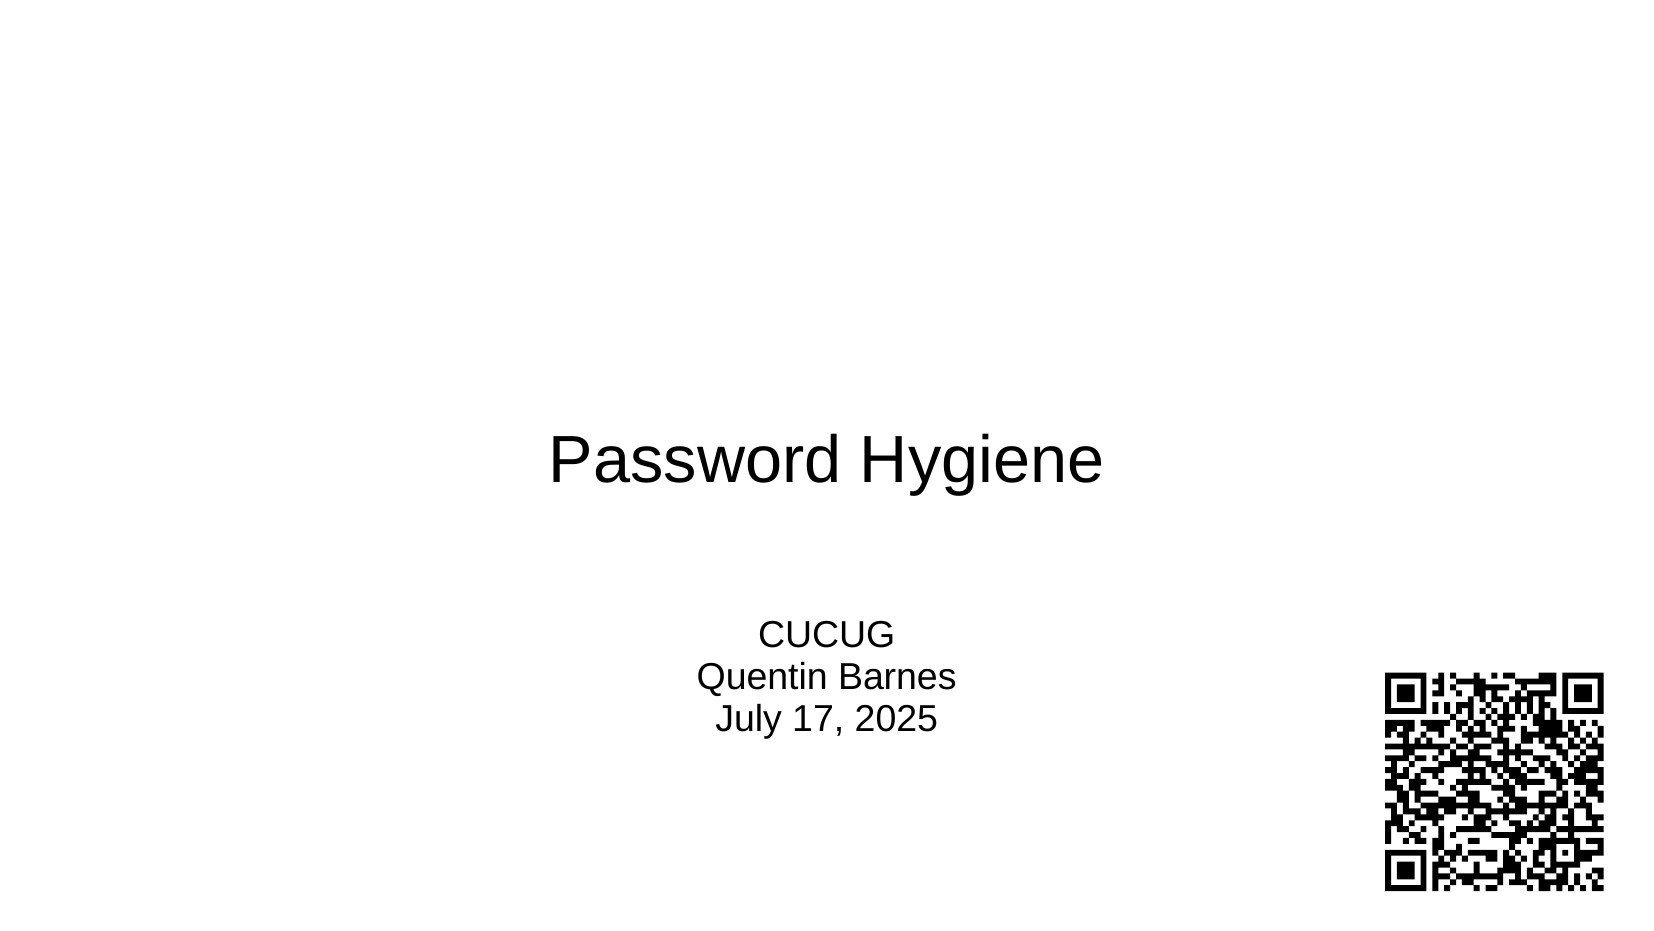

# Password Hygiene
CUCUG
Quentin Barnes
July 17, 2025